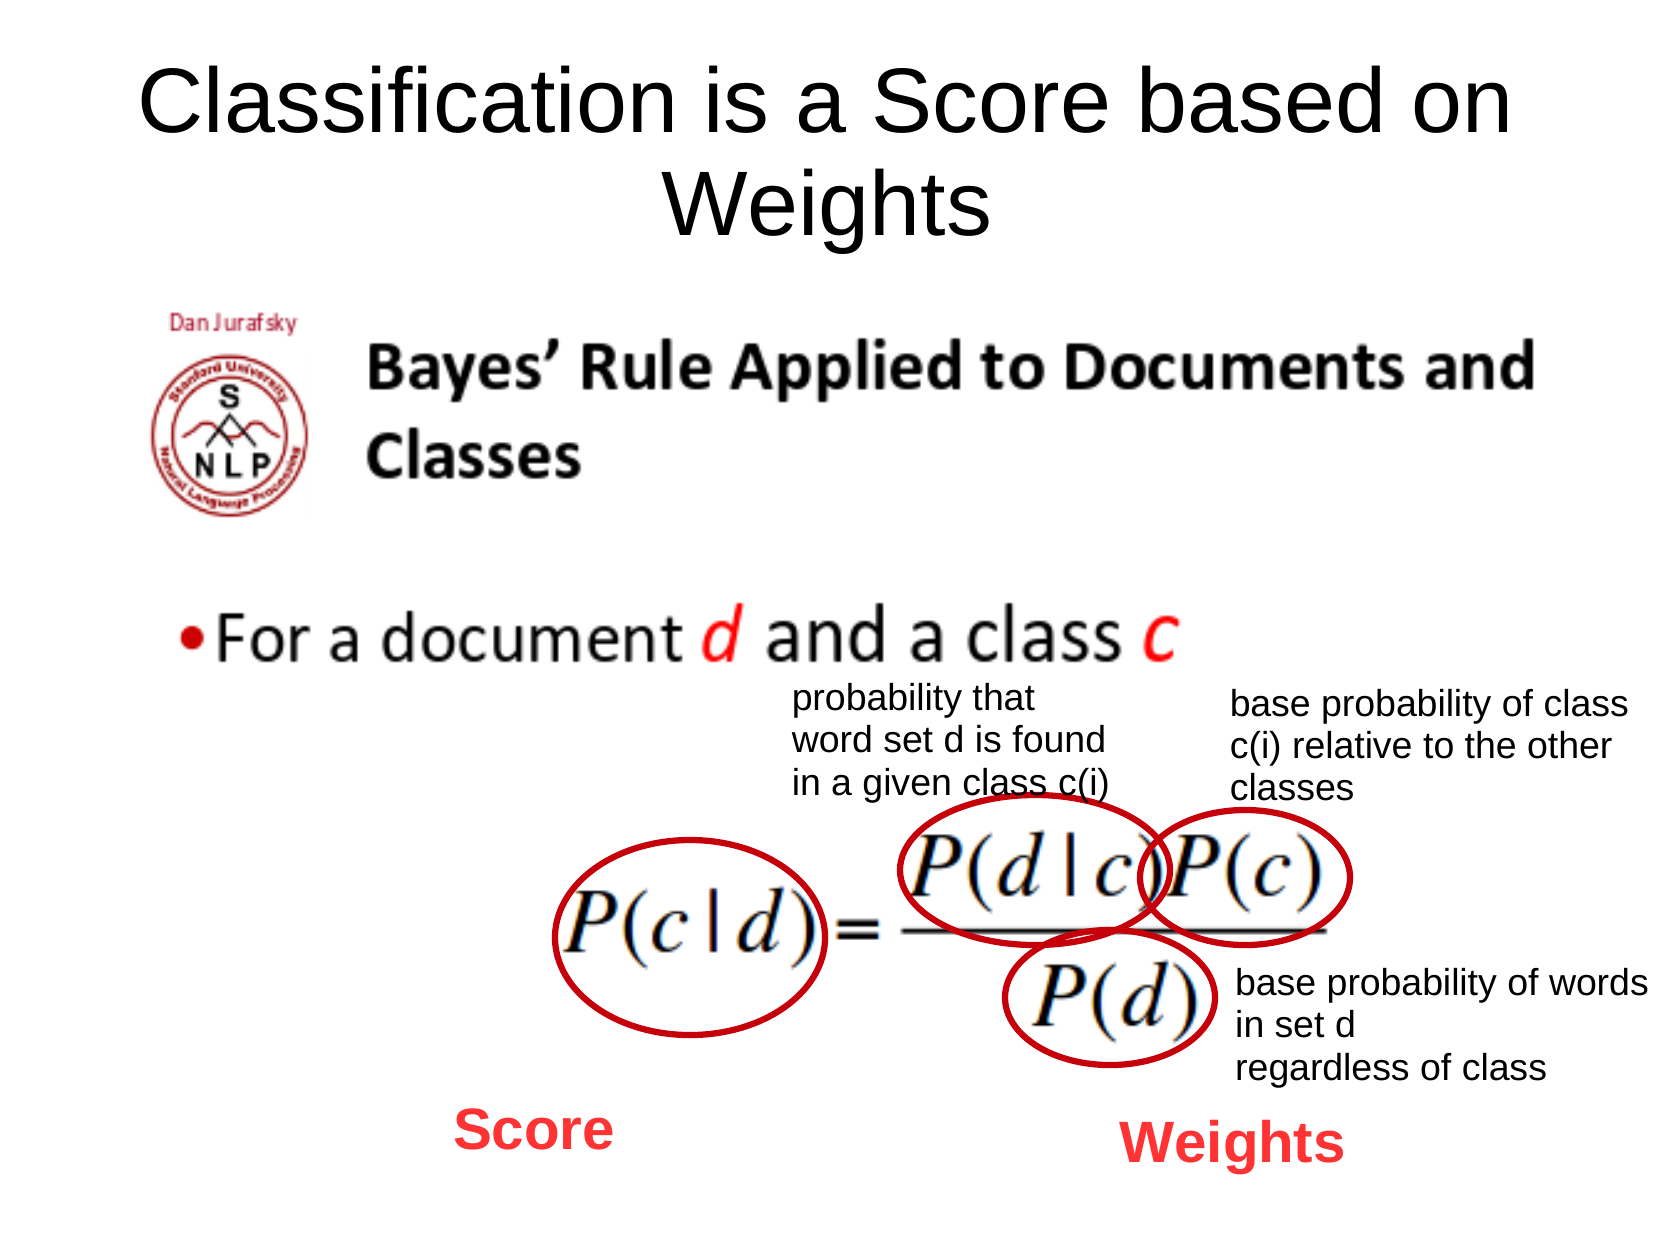

# Classification is a Score based on Weights
probability that
word set d is found
in a given class c(i)
base probability of class
c(i) relative to the other
classes
base probability of words
in set d
regardless of class
Score
Weights